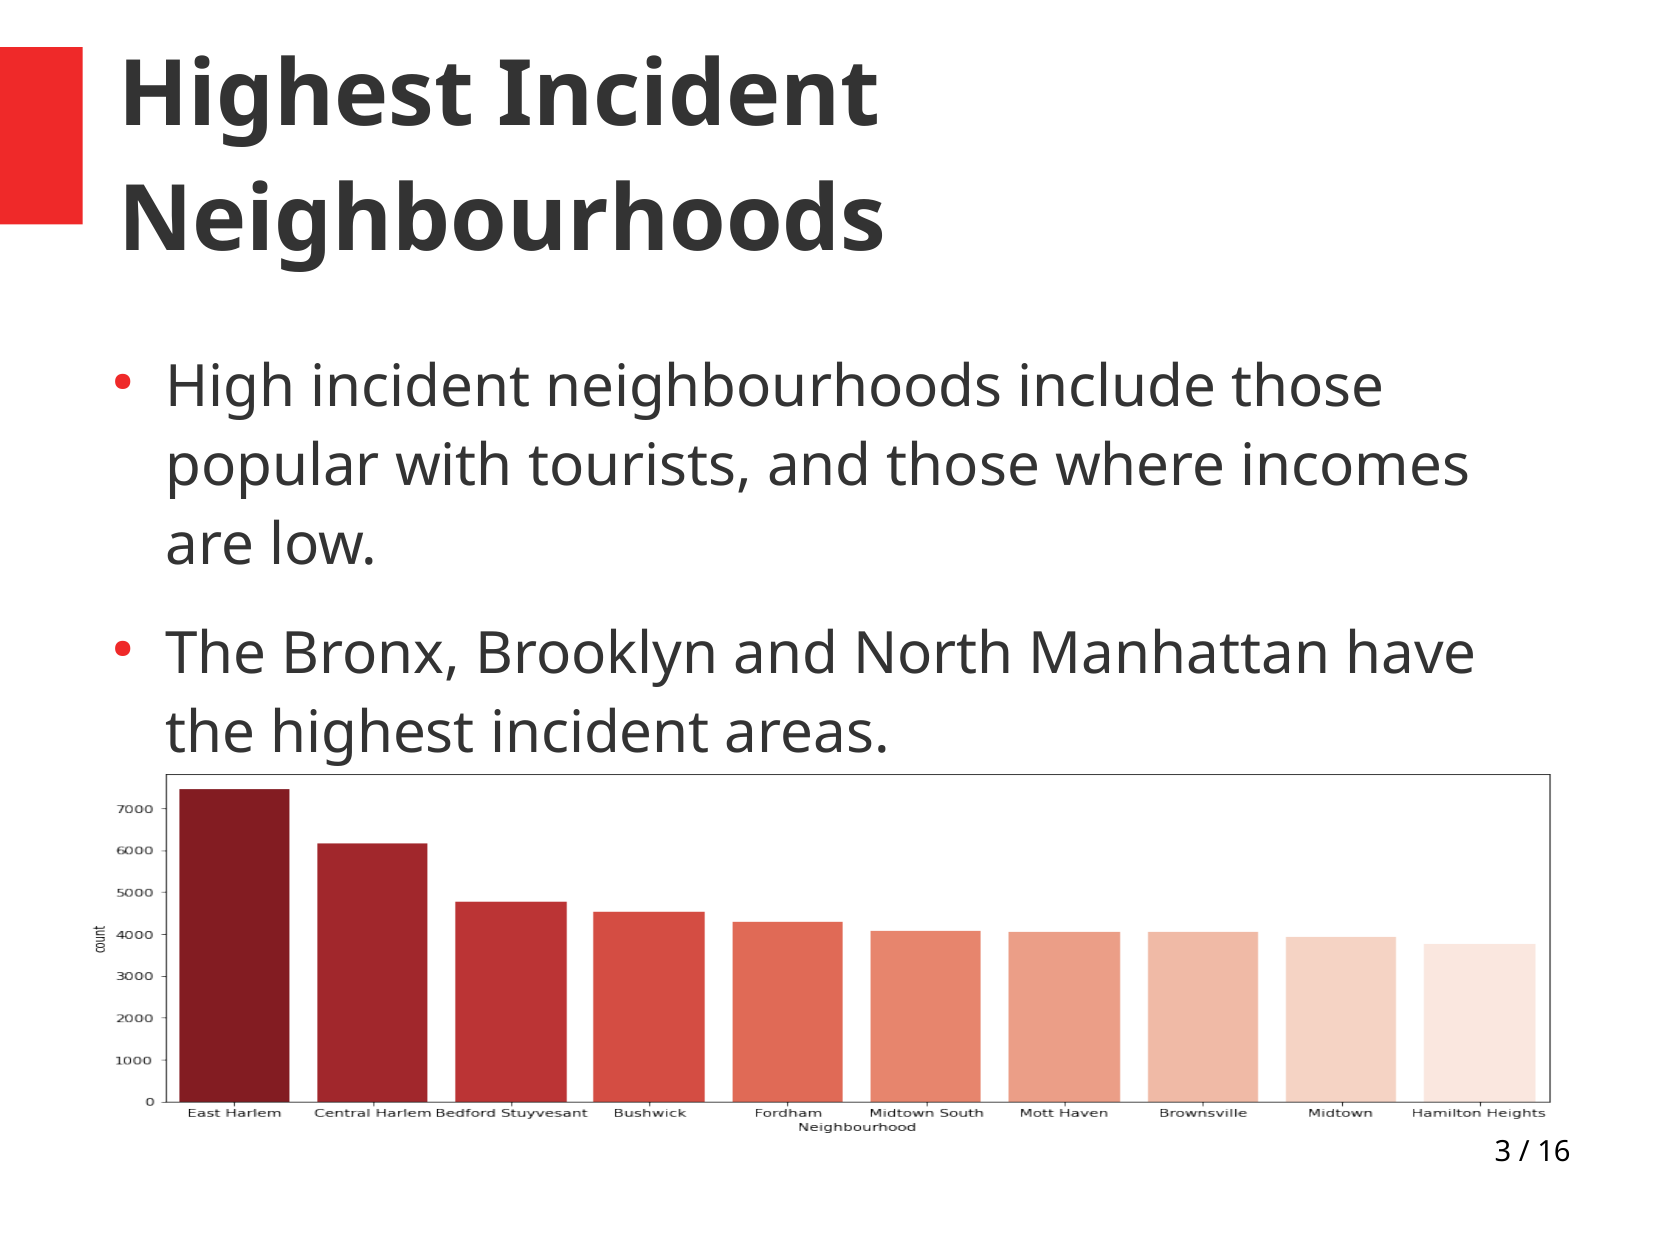

# Highest Incident Neighbourhoods
High incident neighbourhoods include those popular with tourists, and those where incomes are low.
The Bronx, Brooklyn and North Manhattan have the highest incident areas.
3